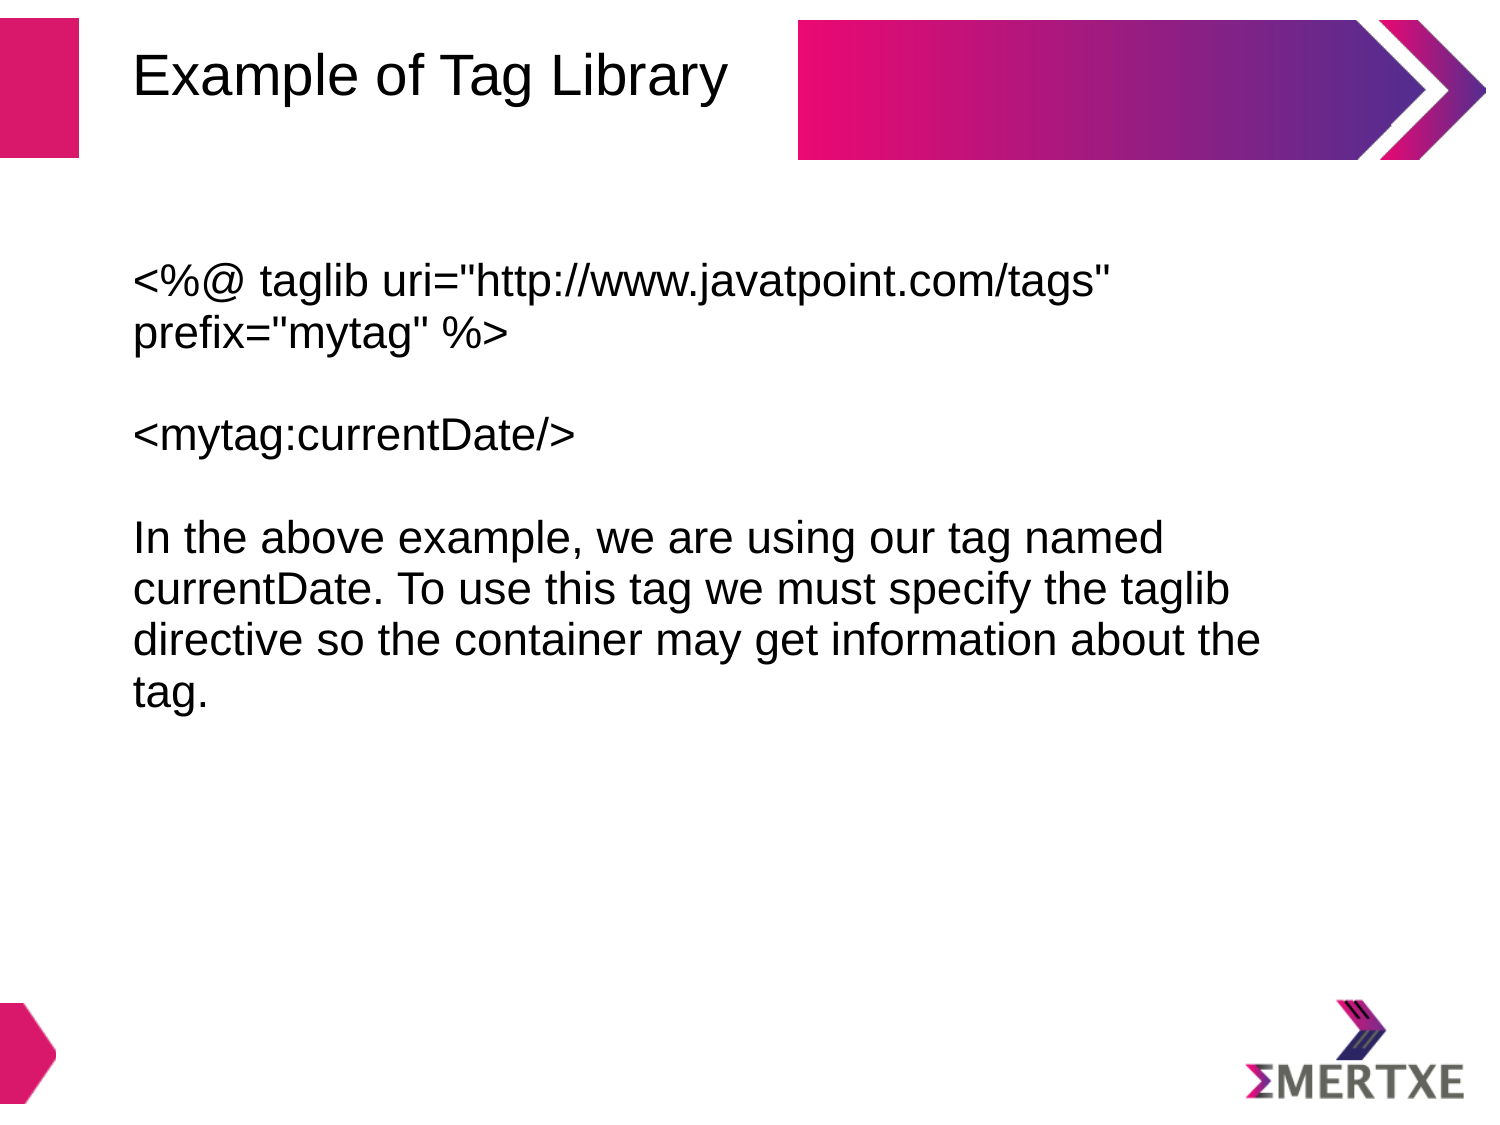

Example of Tag Library
<%@ taglib uri="http://www.javatpoint.com/tags" prefix="mytag" %>
<mytag:currentDate/>
In the above example, we are using our tag named currentDate. To use this tag we must specify the taglib directive so the container may get information about the tag.